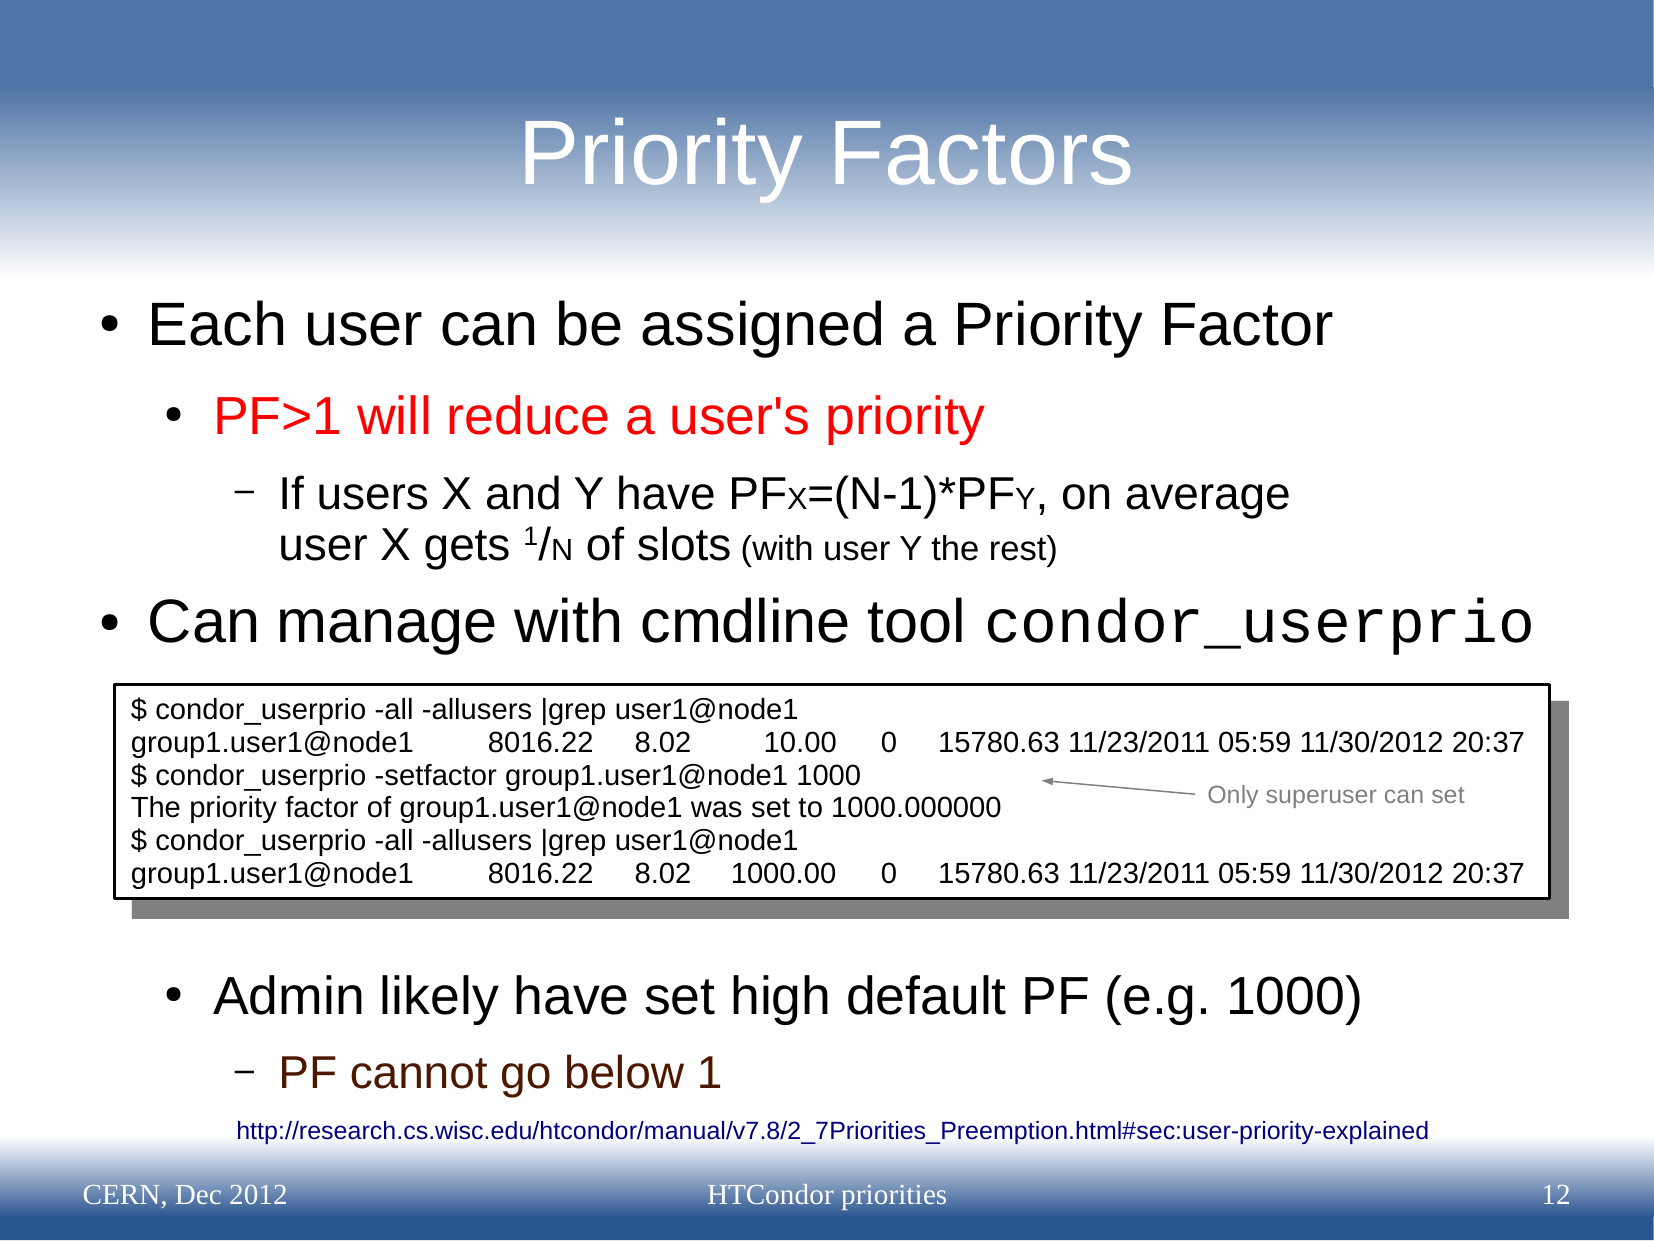

# Priority Factors
Each user can be assigned a Priority Factor
PF>1 will reduce a user's priority
If users X and Y have PFX=(N-1)*PFY, on average
user X gets 1/N of slots (with user Y the rest)
Can manage with cmdline tool condor_userprio
Admin likely have set high default PF (e.g. 1000)
PF cannot go below 1
$ condor_userprio -all -allusers |grep user1@node1
group1.user1@node1 8016.22 8.02	 10.00	0 15780.63 11/23/2011 05:59 11/30/2012 20:37
$ condor_userprio -setfactor group1.user1@node1 1000
The priority factor of group1.user1@node1 was set to 1000.000000
$ condor_userprio -all -allusers |grep user1@node1
group1.user1@node1 8016.22 8.02	1000.00	0 15780.63 11/23/2011 05:59 11/30/2012 20:37
Only superuser can set
http://research.cs.wisc.edu/htcondor/manual/v7.8/2_7Priorities_Preemption.html#sec:user-priority-explained
CERN, Dec 2012
HTCondor priorities
12